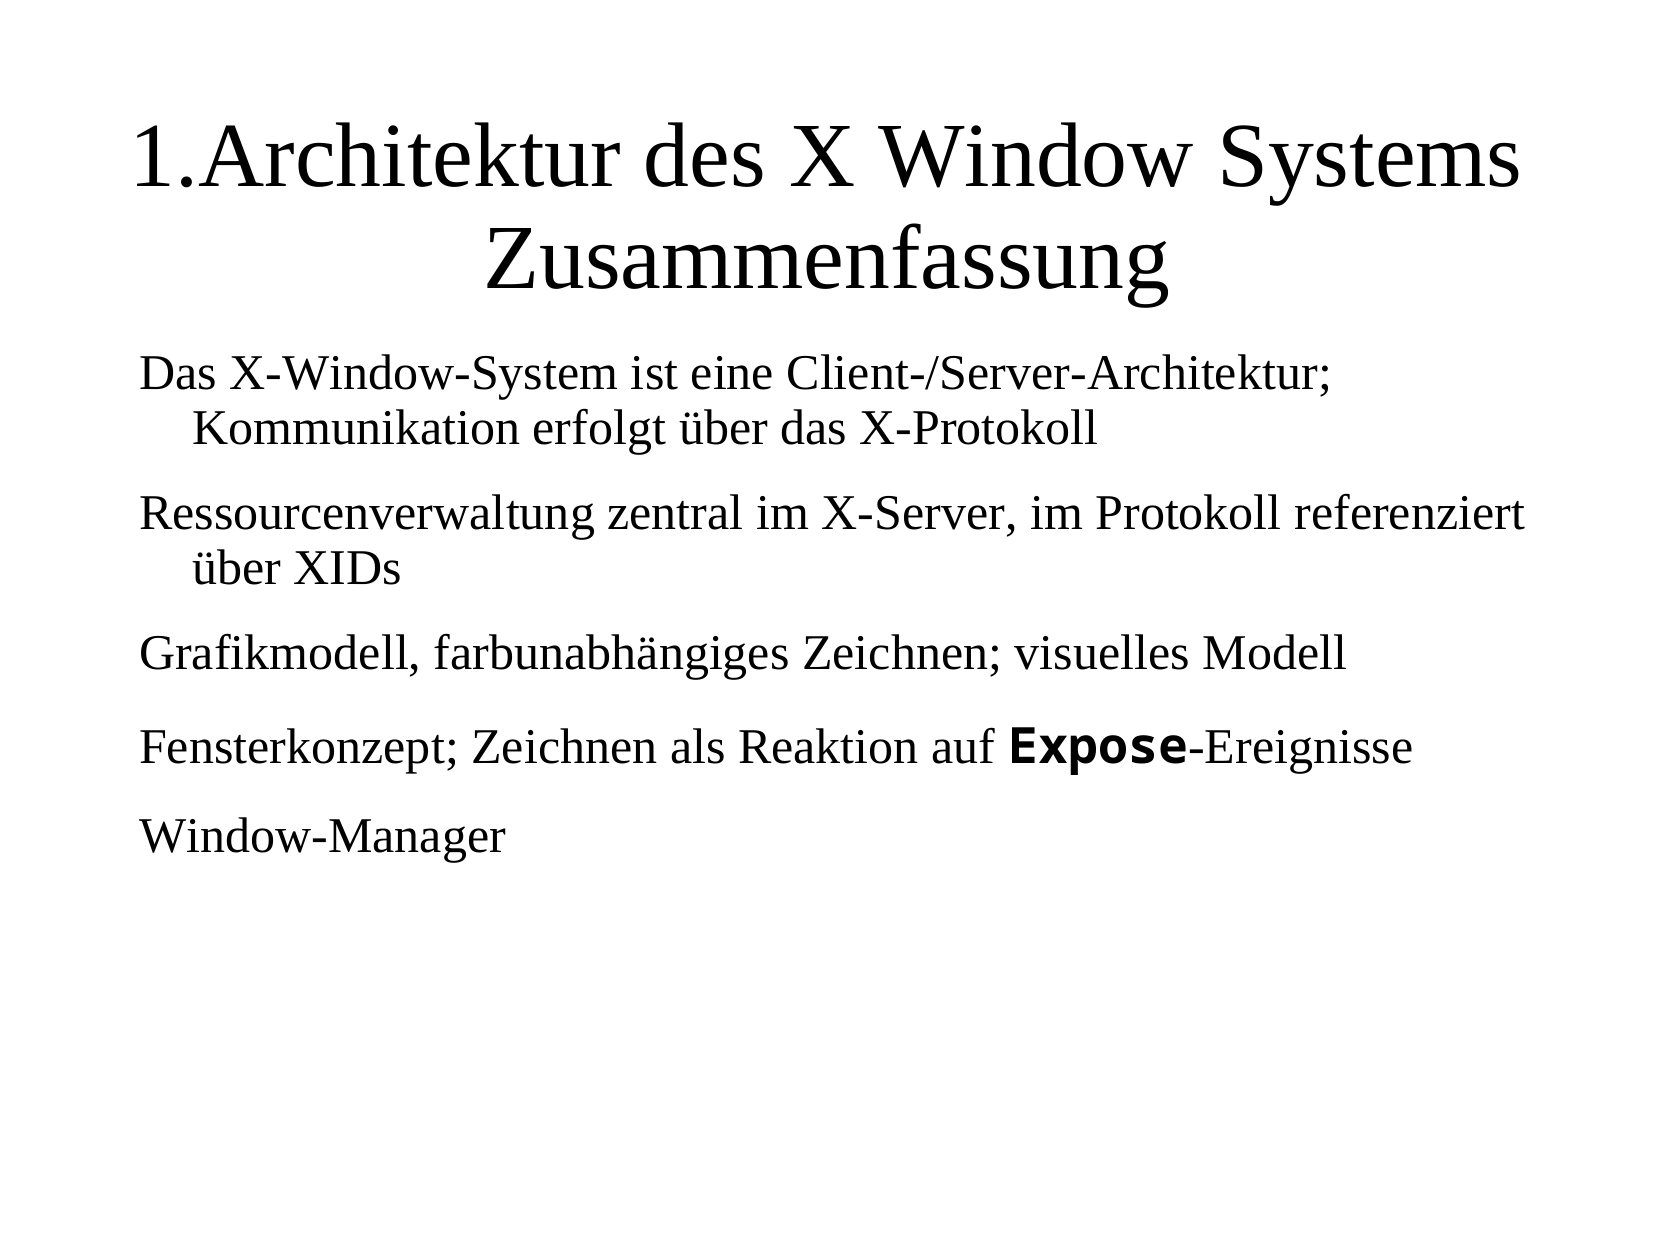

# 1.Architektur des X Window Systems Zusammenfassung
Das X-Window-System ist eine Client-/Server-Architektur; Kommunikation erfolgt über das X-Protokoll
Ressourcenverwaltung zentral im X-Server, im Protokoll referenziert über XIDs
Grafikmodell, farbunabhängiges Zeichnen; visuelles Modell
Fensterkonzept; Zeichnen als Reaktion auf Expose-Ereignisse
Window-Manager